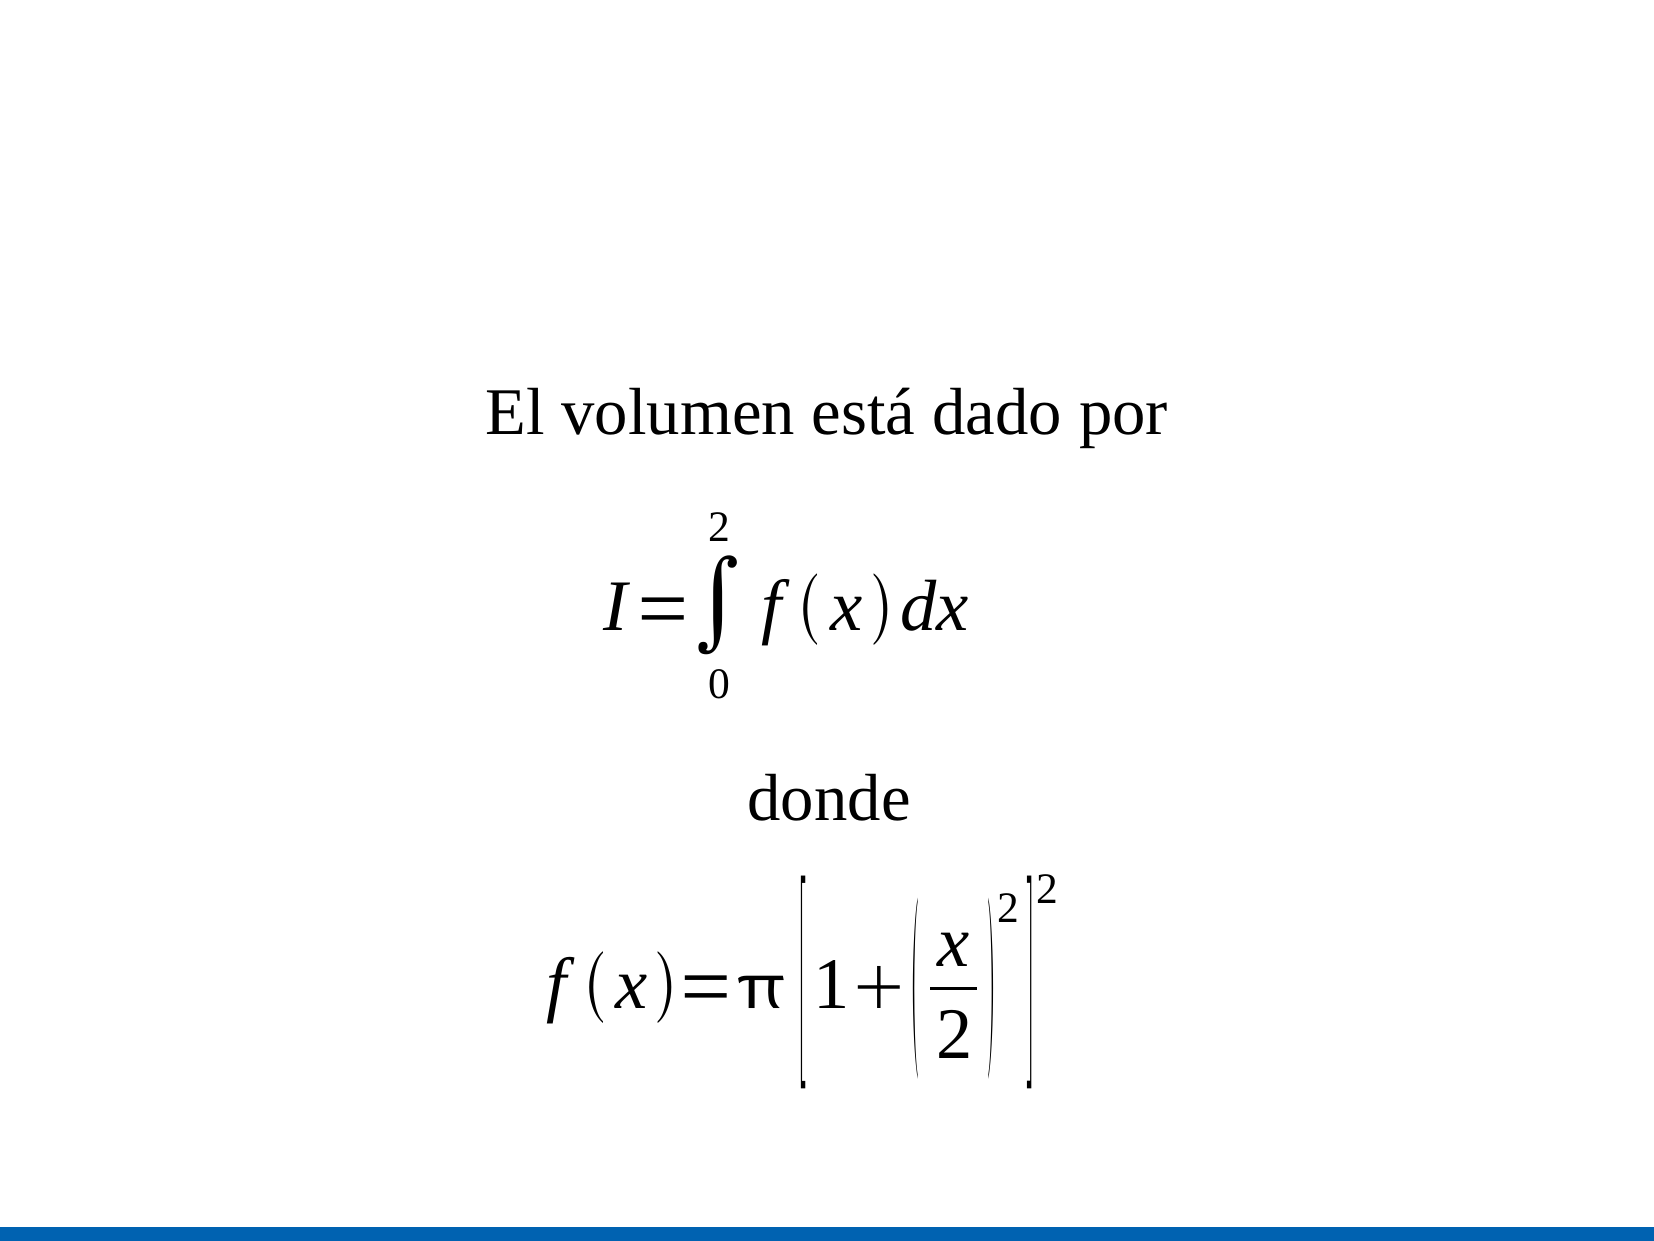

#
El volumen está dado por
donde